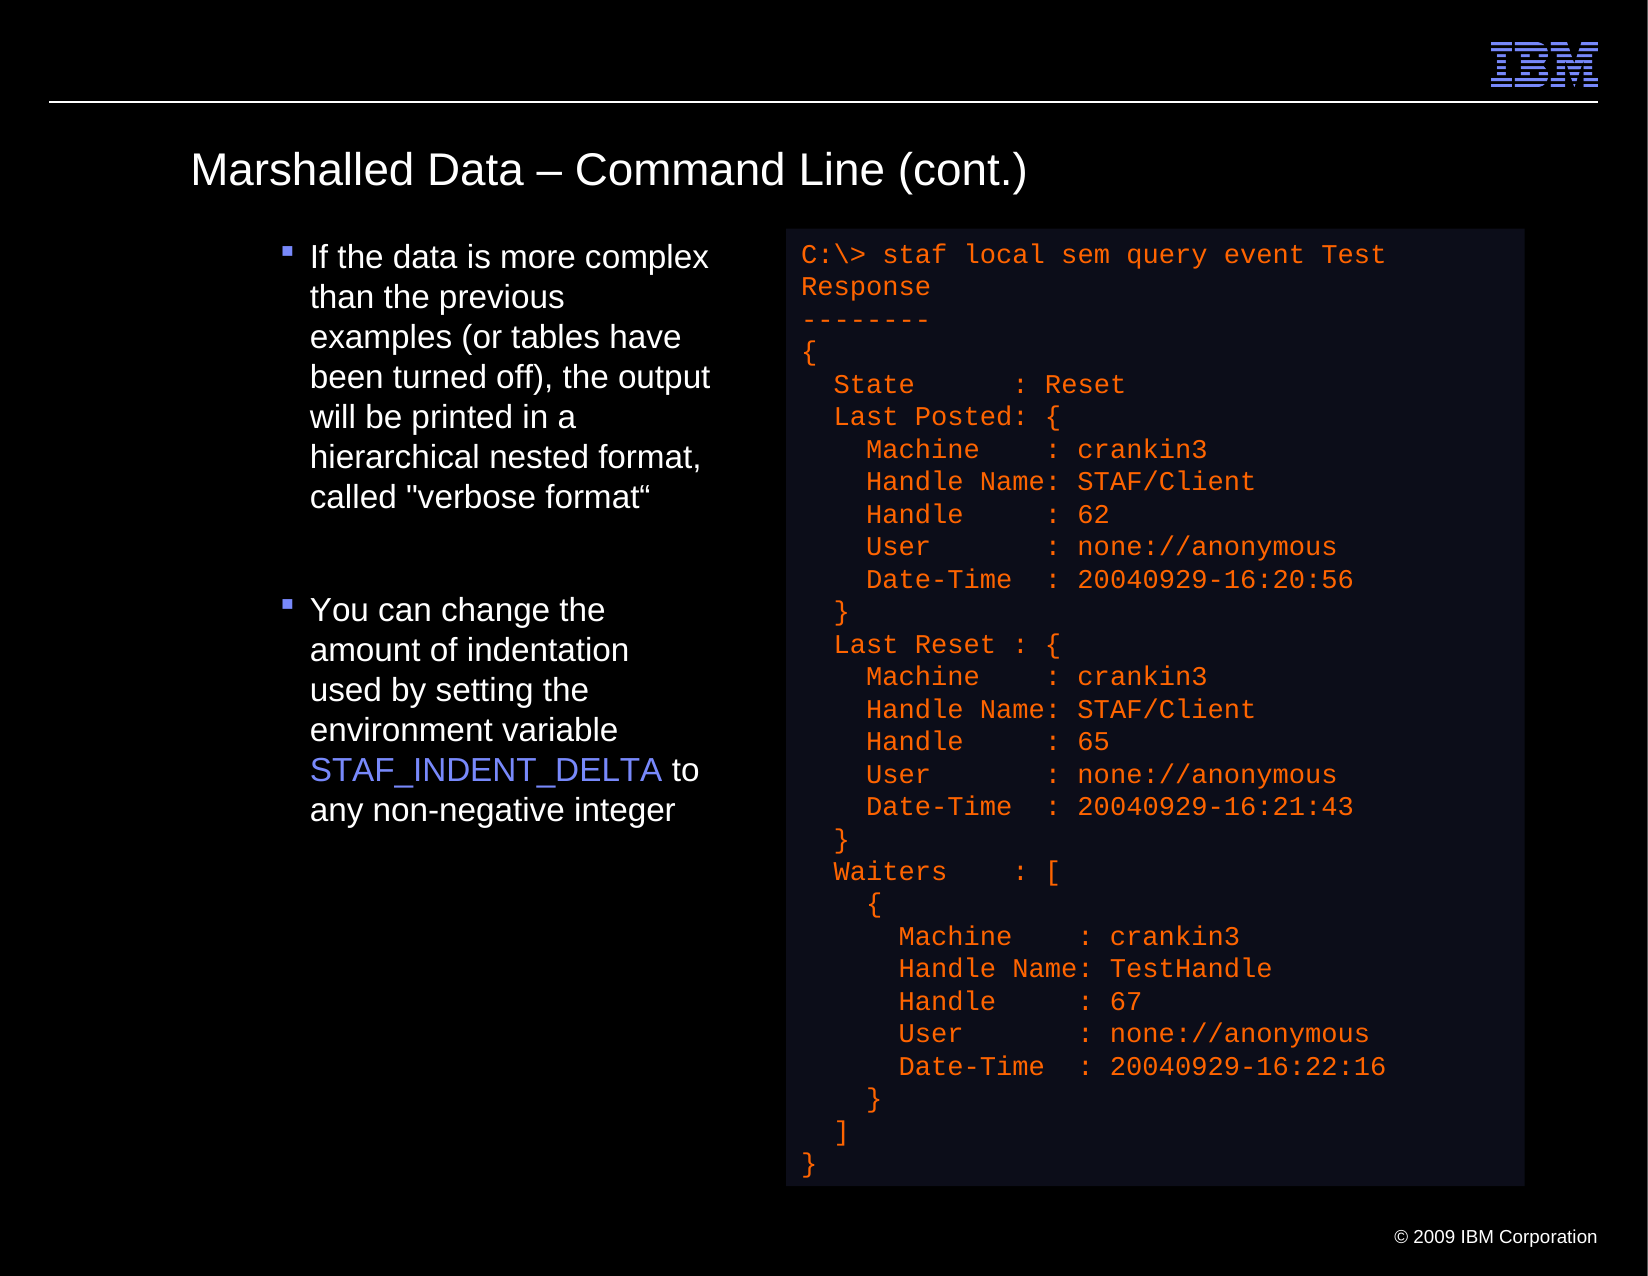

# Marshalled Data – Command Line (cont.)
C:\> staf local sem query event Test
Response
--------
{
 State : Reset
 Last Posted: {
 Machine : crankin3
 Handle Name: STAF/Client
 Handle : 62
 User : none://anonymous
 Date-Time : 20040929-16:20:56
 }
 Last Reset : {
 Machine : crankin3
 Handle Name: STAF/Client
 Handle : 65
 User : none://anonymous
 Date-Time : 20040929-16:21:43
 }
 Waiters : [
 {
 Machine : crankin3
 Handle Name: TestHandle
 Handle : 67
 User : none://anonymous
 Date-Time : 20040929-16:22:16
 }
 ]
}
If the data is more complex than the previous examples (or tables have been turned off), the output will be printed in a hierarchical nested format, called "verbose format“
You can change the amount of indentation used by setting the environment variable STAF_INDENT_DELTA to any non-negative integer